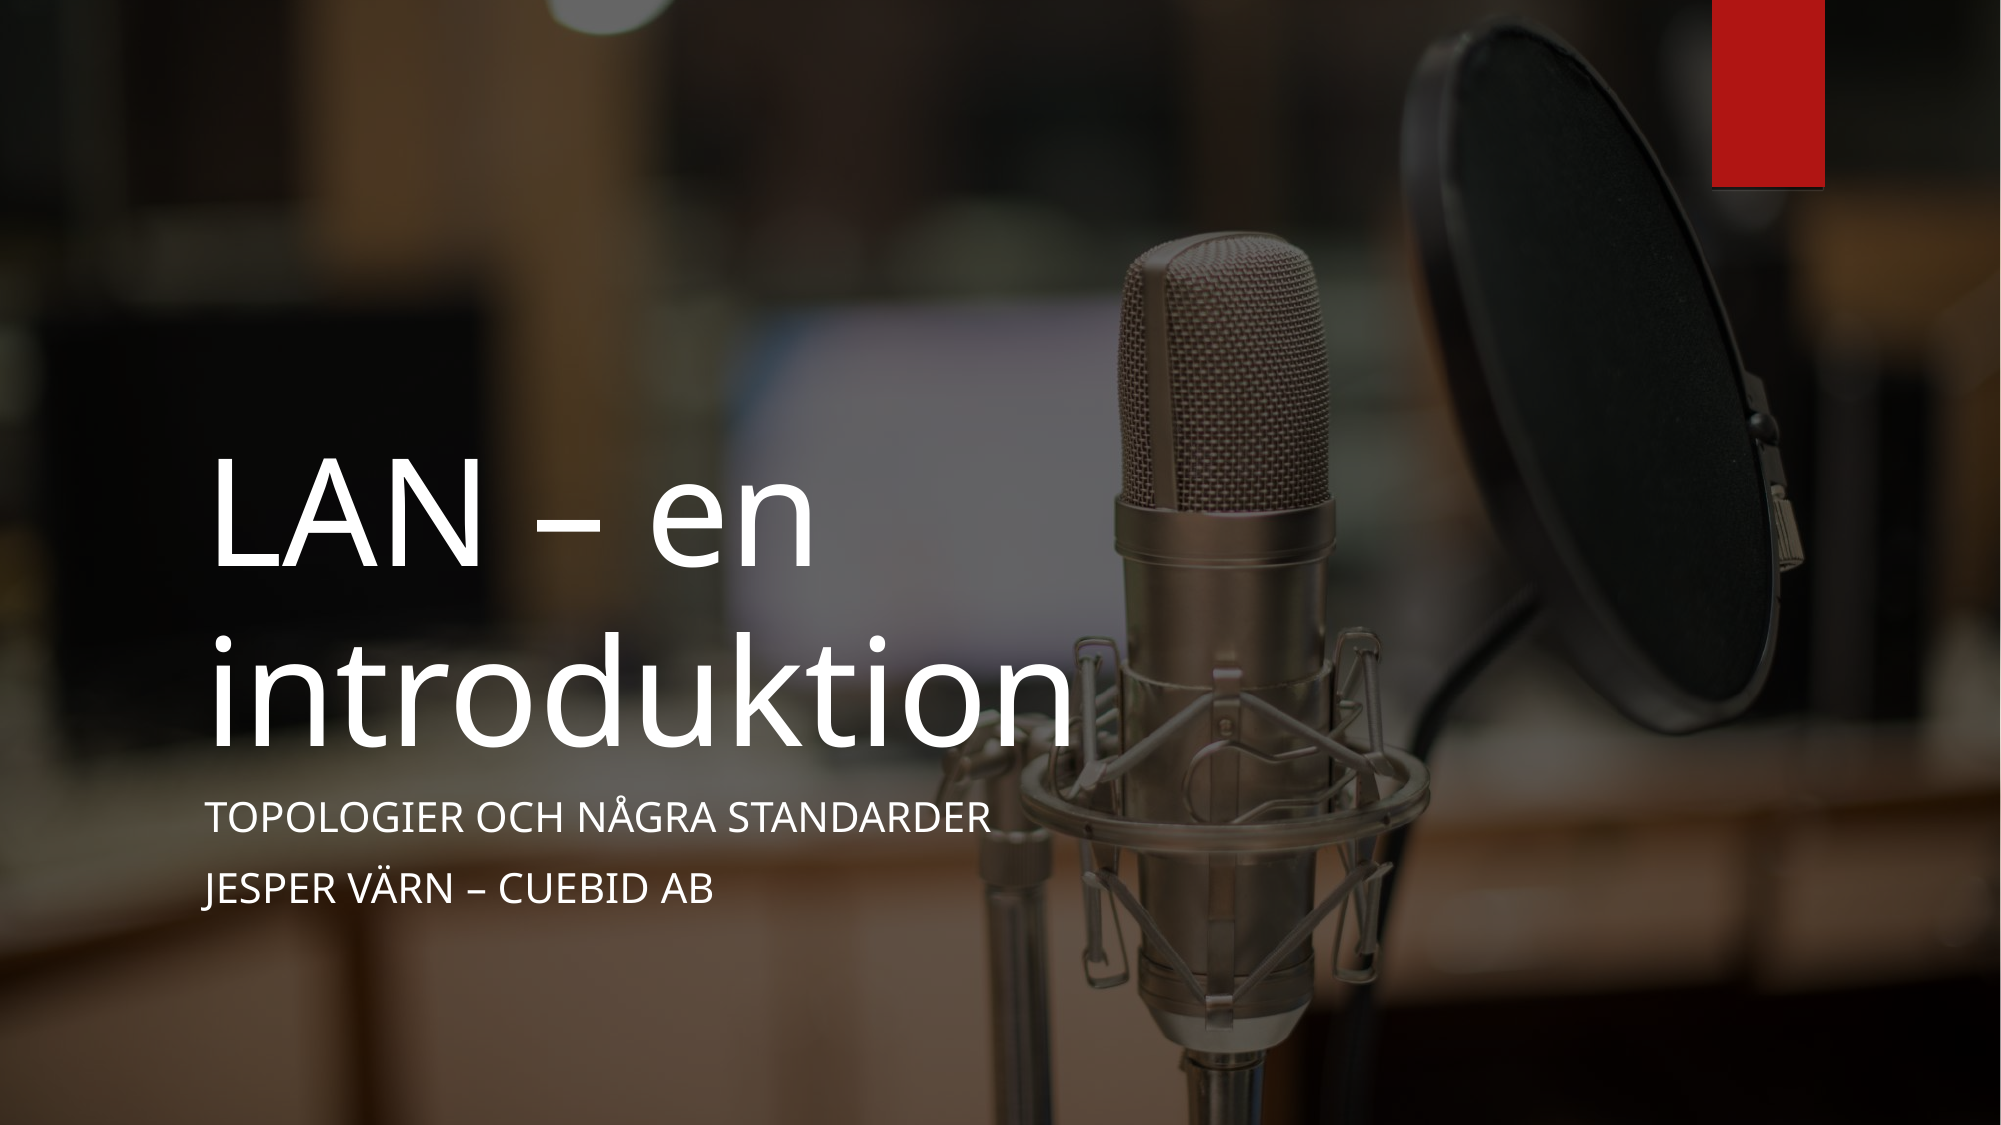

# LAN – en introduktion
Topologier och några standarder
Jesper Värn – Cuebid AB